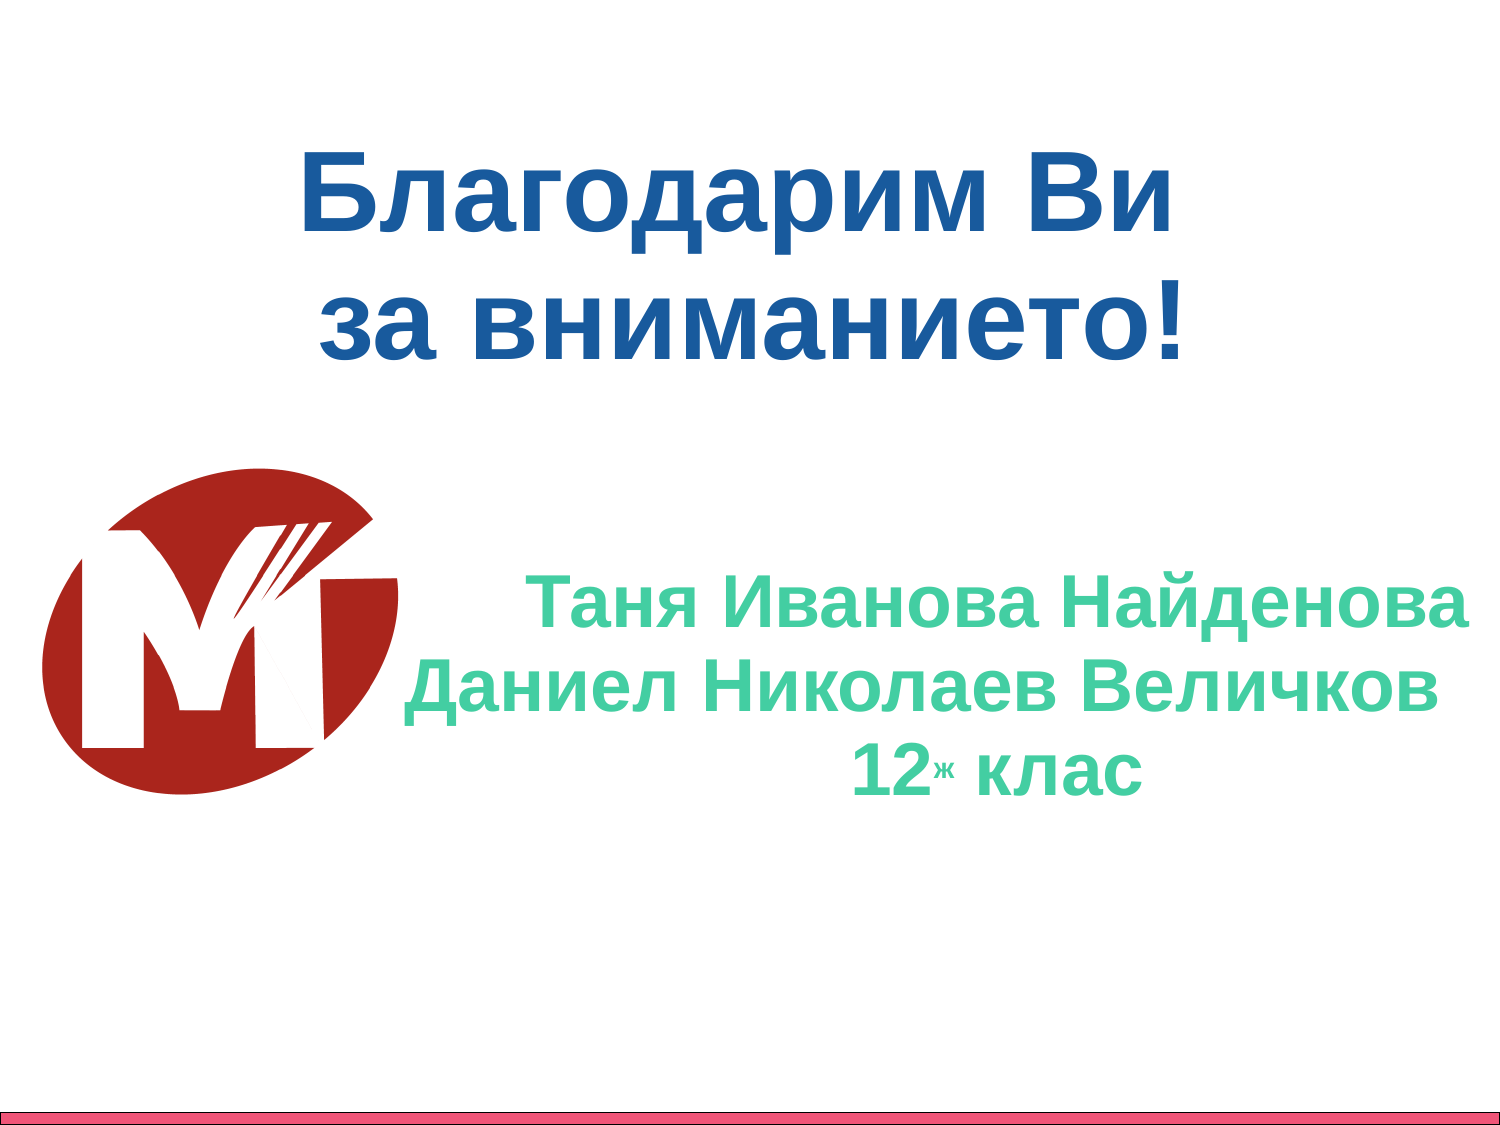

Благодарим Ви
за вниманието!
Таня Иванова Найденова
Даниел Николаев Величков
12ж клас